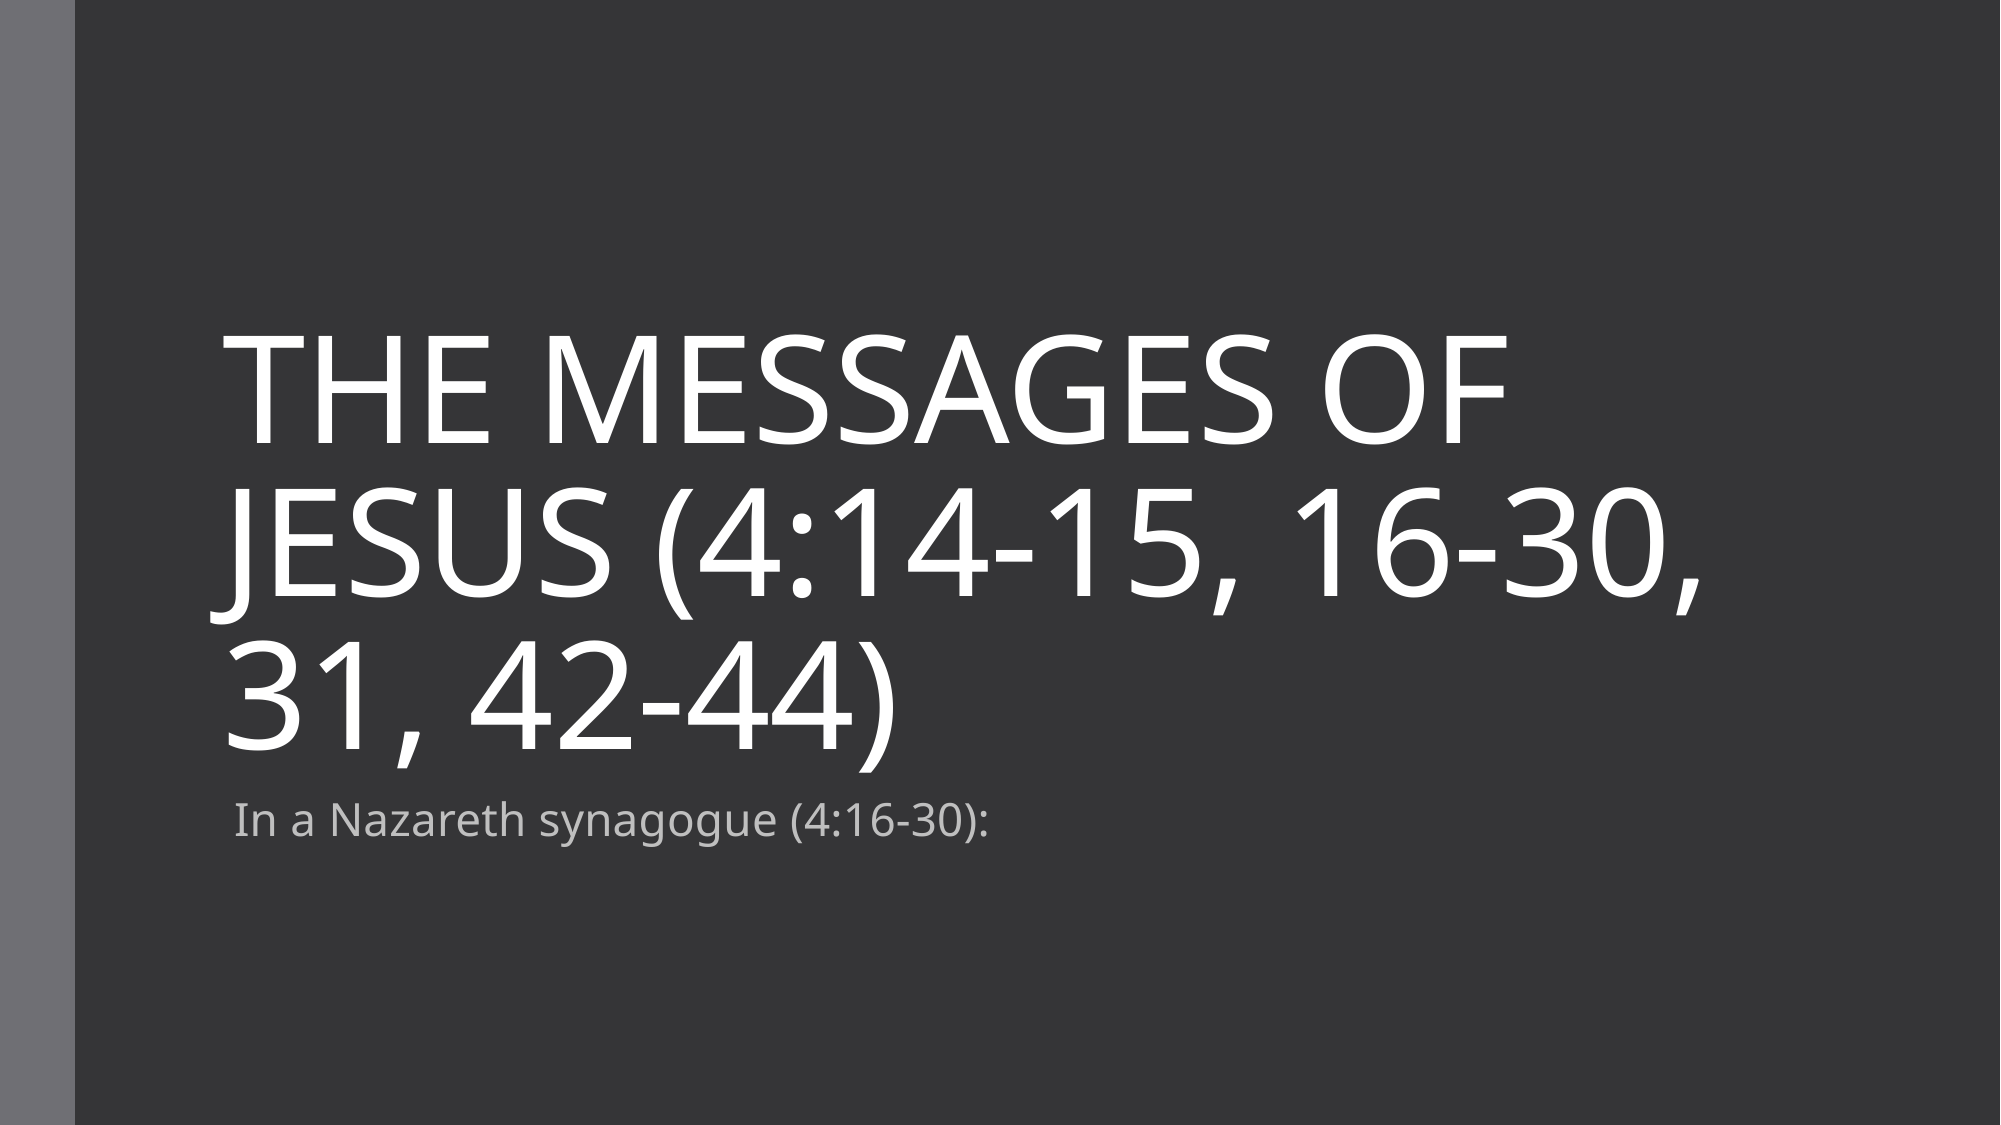

# THE MESSAGES OF JESUS (4:14-15, 16-30, 31, 42-44)
 In a Nazareth synagogue (4:16-30):